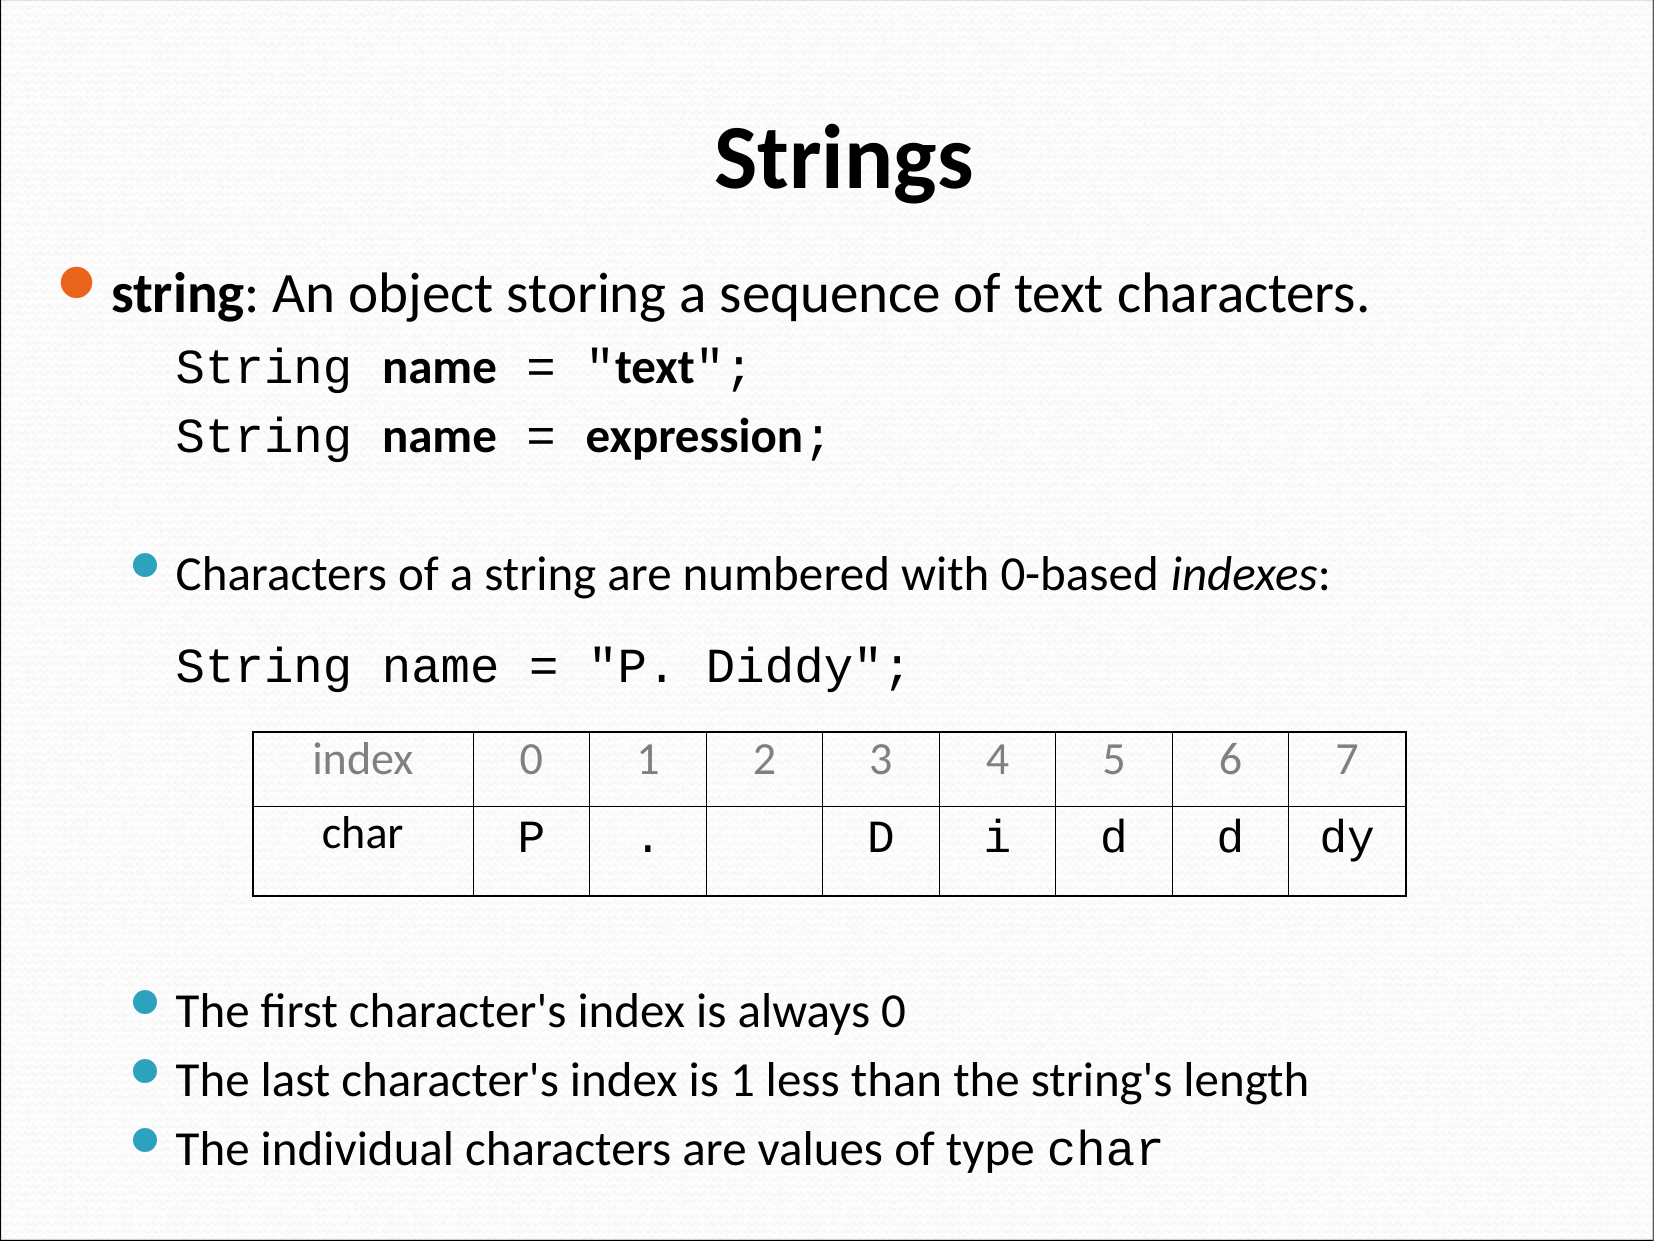

# Strings
string: An object storing a sequence of text characters.
	String name = "text";
	String name = expression;
Characters of a string are numbered with 0-based indexes:
	String name = "P. Diddy";
The first character's index is always 0
The last character's index is 1 less than the string's length
The individual characters are values of type char
| index | 0 | 1 | 2 | 3 | 4 | 5 | 6 | 7 |
| --- | --- | --- | --- | --- | --- | --- | --- | --- |
| char | P | . | | D | i | d | d | dy |